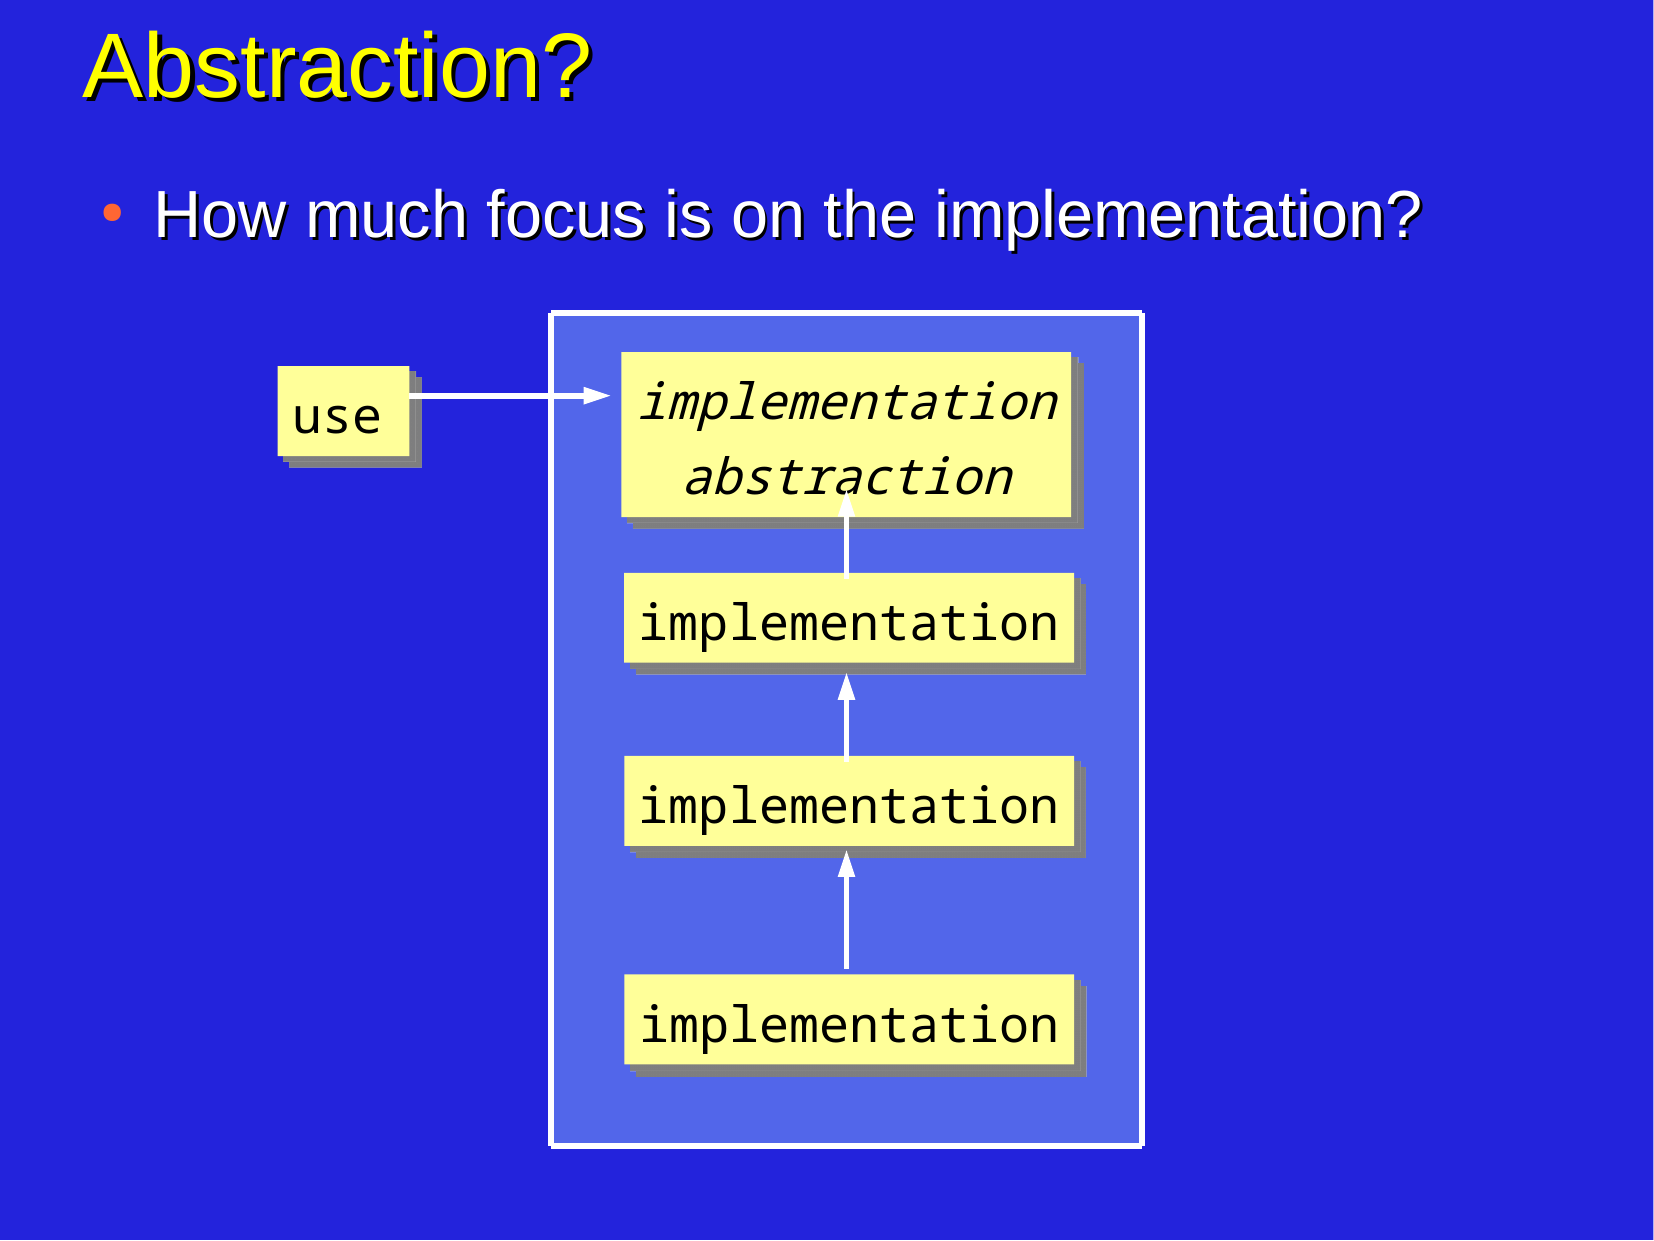

# Abstraction?
How much focus is on the implementation?
implementation
abstraction
use
implementation
implementation
implementation